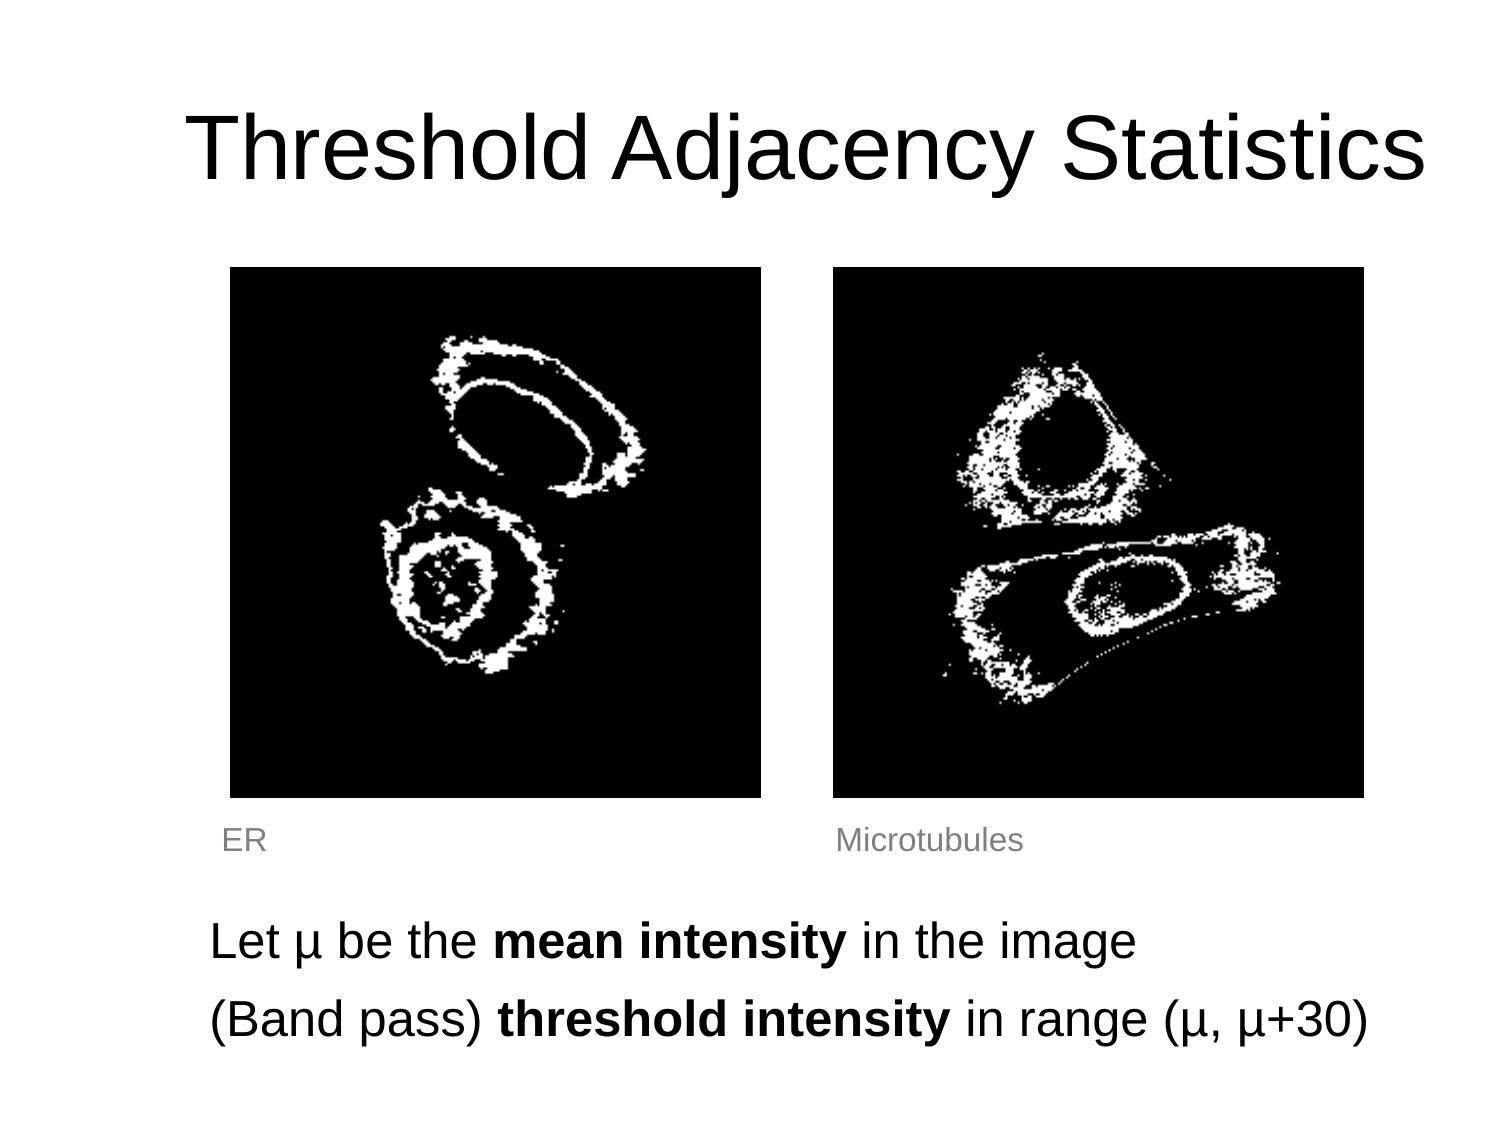

Threshold Adjacency Statistics
ER
Microtubules
Let µ be the mean intensity in the image
(Band pass) threshold intensity in range (µ, µ+30)
Hamilton, Pantelic, Hanson, Teasdale, BMC Bioinformatics 8:110